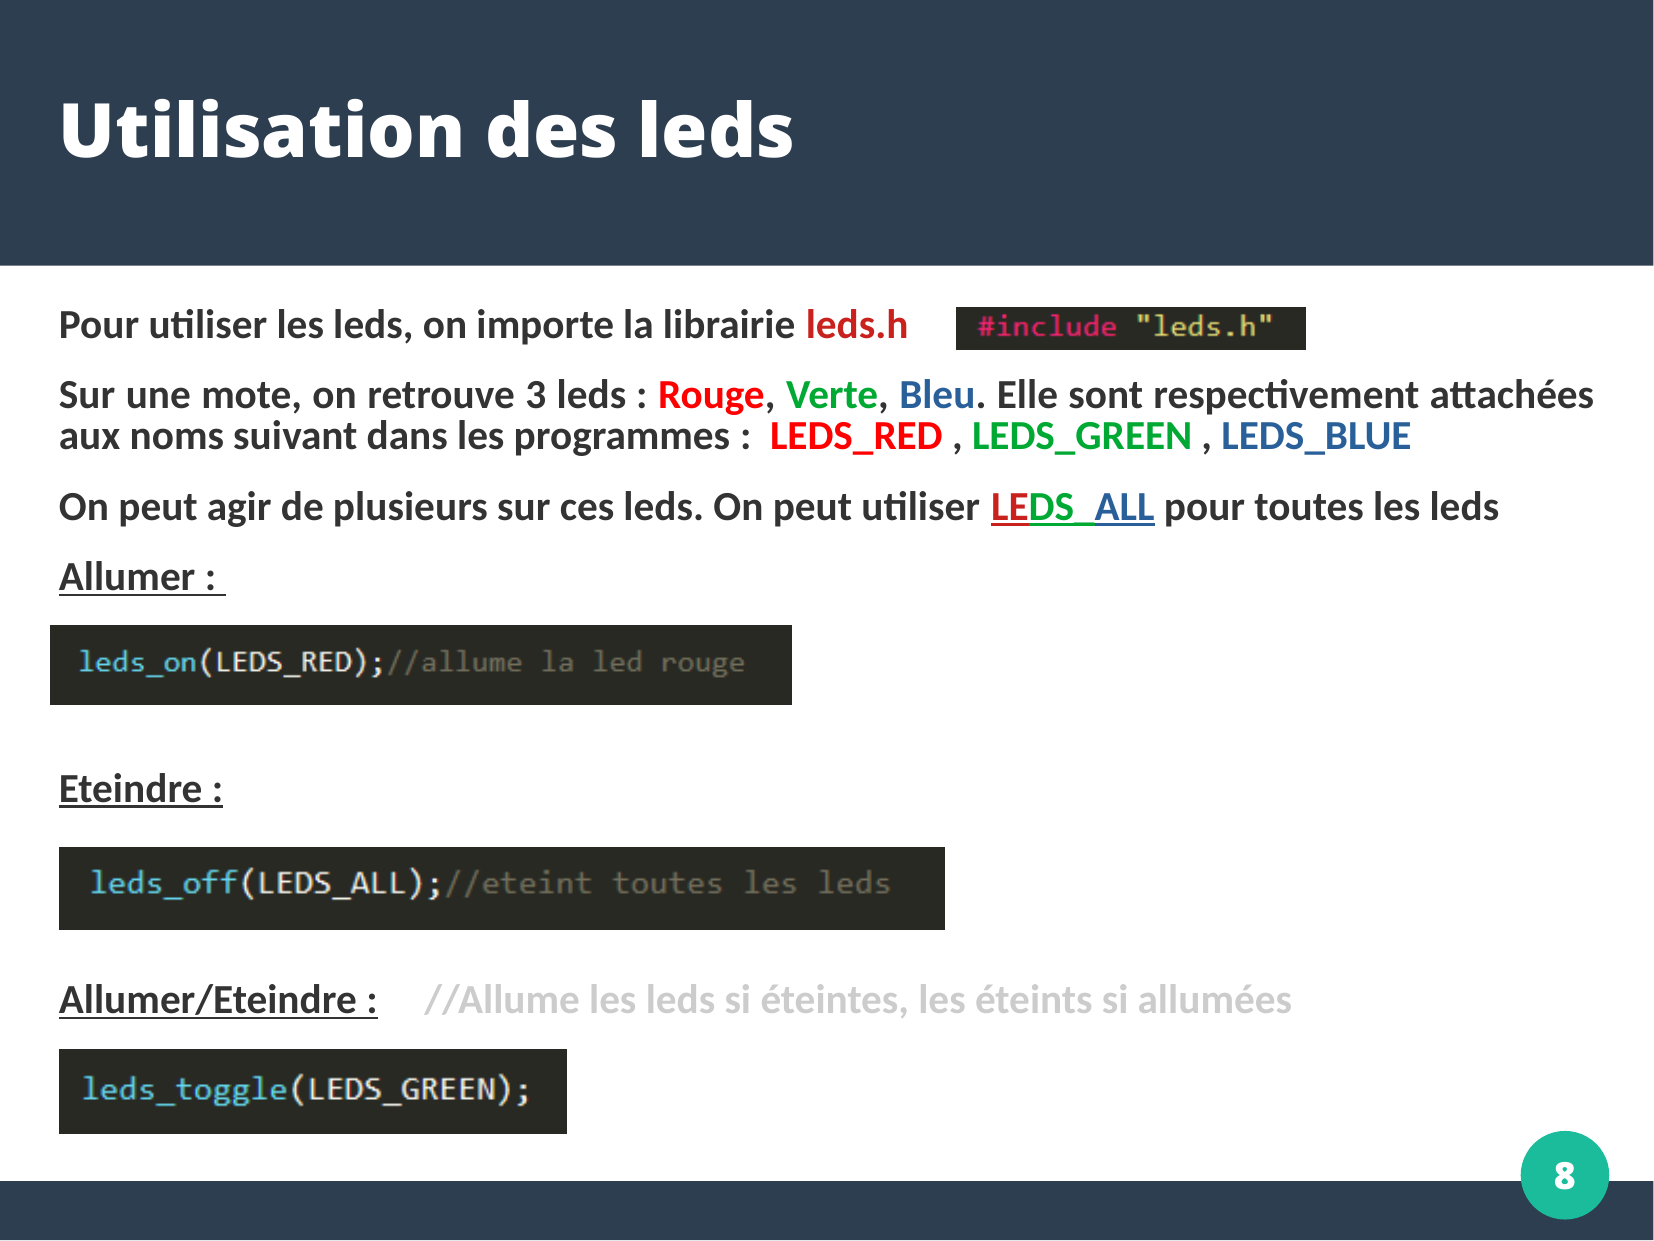

# Utilisation des leds
Pour utiliser les leds, on importe la librairie leds.h
Sur une mote, on retrouve 3 leds : Rouge, Verte, Bleu. Elle sont respectivement attachées aux noms suivant dans les programmes : LEDS_RED , LEDS_GREEN , LEDS_BLUE
On peut agir de plusieurs sur ces leds. On peut utiliser LEDS_ALL pour toutes les leds
Allumer :
Eteindre :
Allumer/Eteindre : 	//Allume les leds si éteintes, les éteints si allumées
8